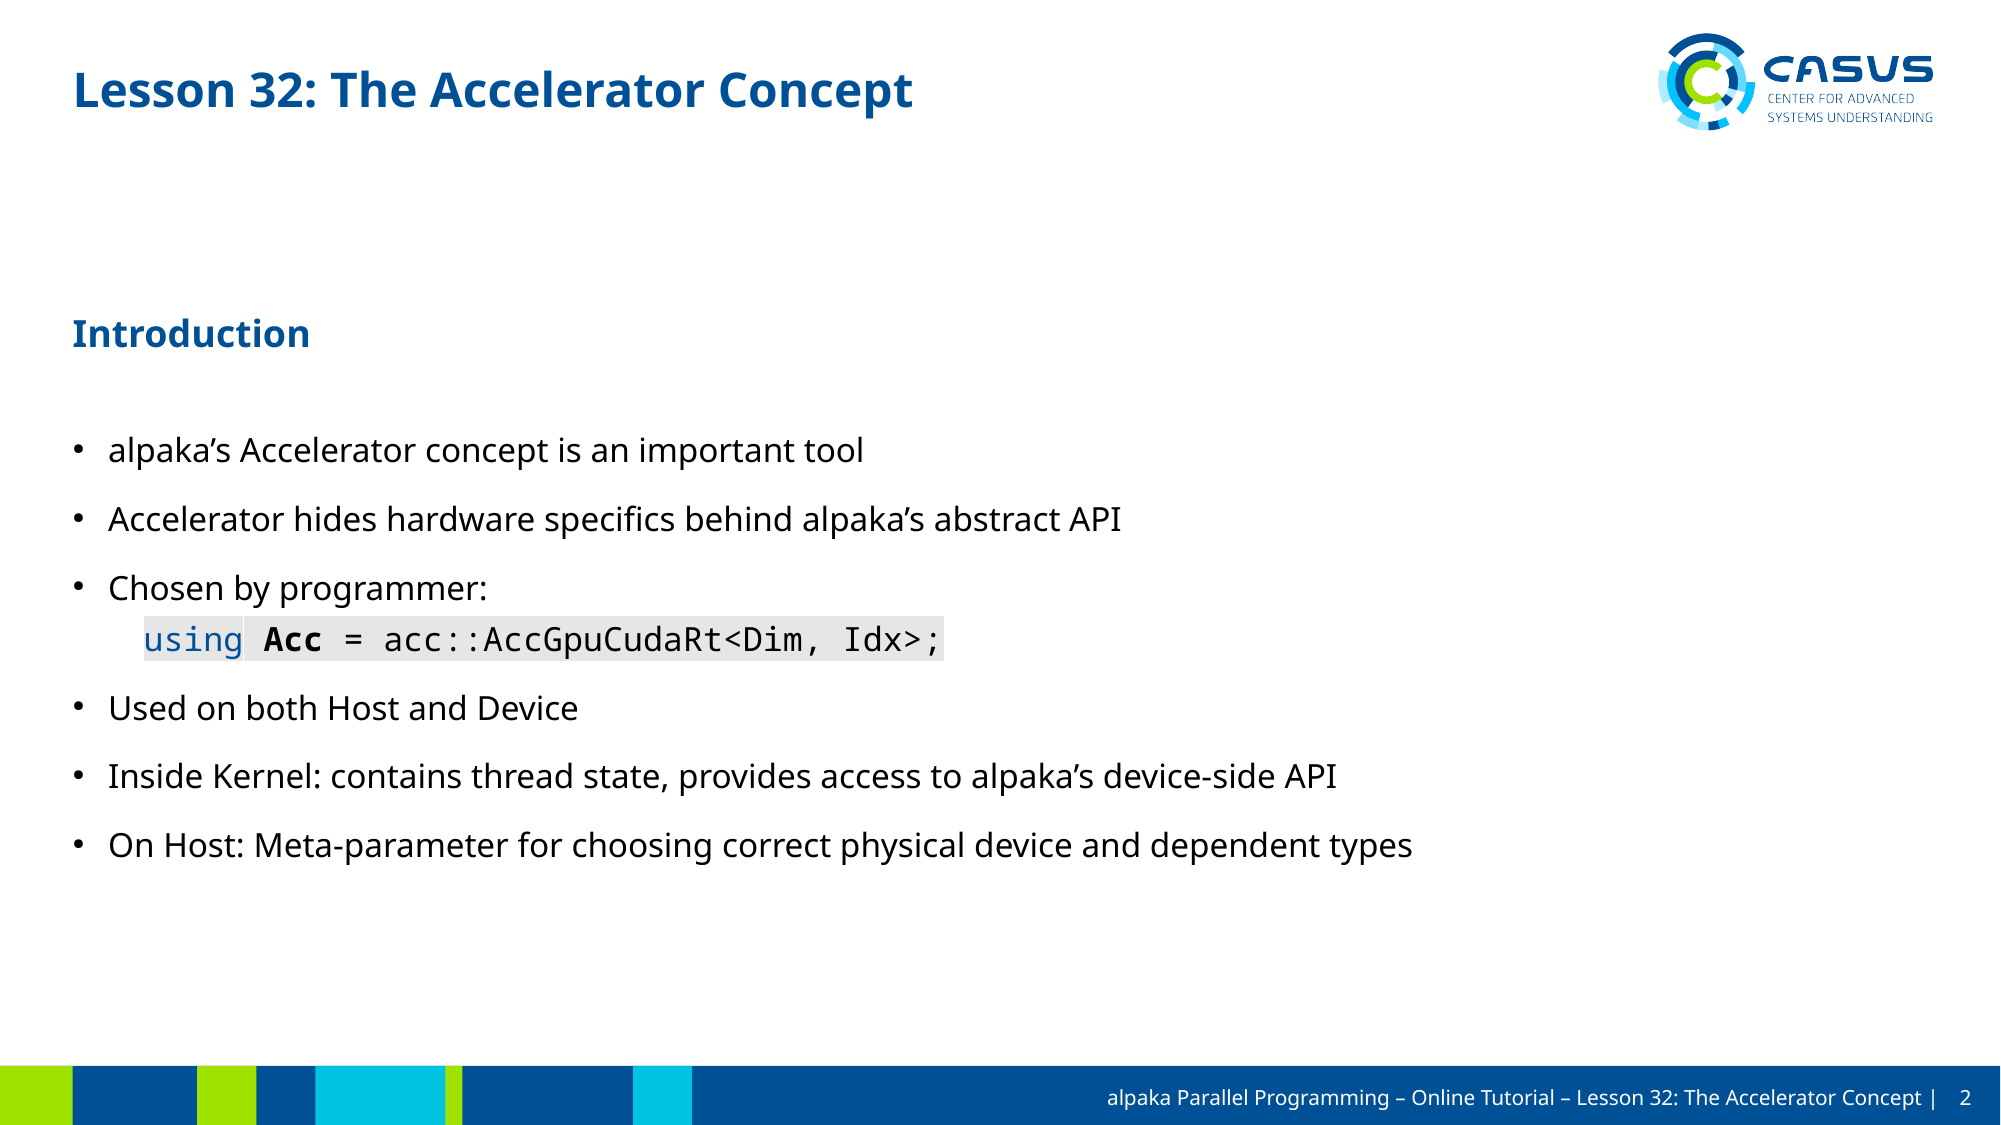

# Lesson 32: The Accelerator Concept
Introduction
alpaka’s Accelerator concept is an important tool
Accelerator hides hardware specifics behind alpaka’s abstract API
Chosen by programmer:
using Acc = acc::AccGpuCudaRt<Dim, Idx>;
Used on both Host and Device
Inside Kernel: contains thread state, provides access to alpaka’s device-side API
On Host: Meta-parameter for choosing correct physical device and dependent types
alpaka Parallel Programming – Online Tutorial – Lesson 32: The Accelerator Concept
2